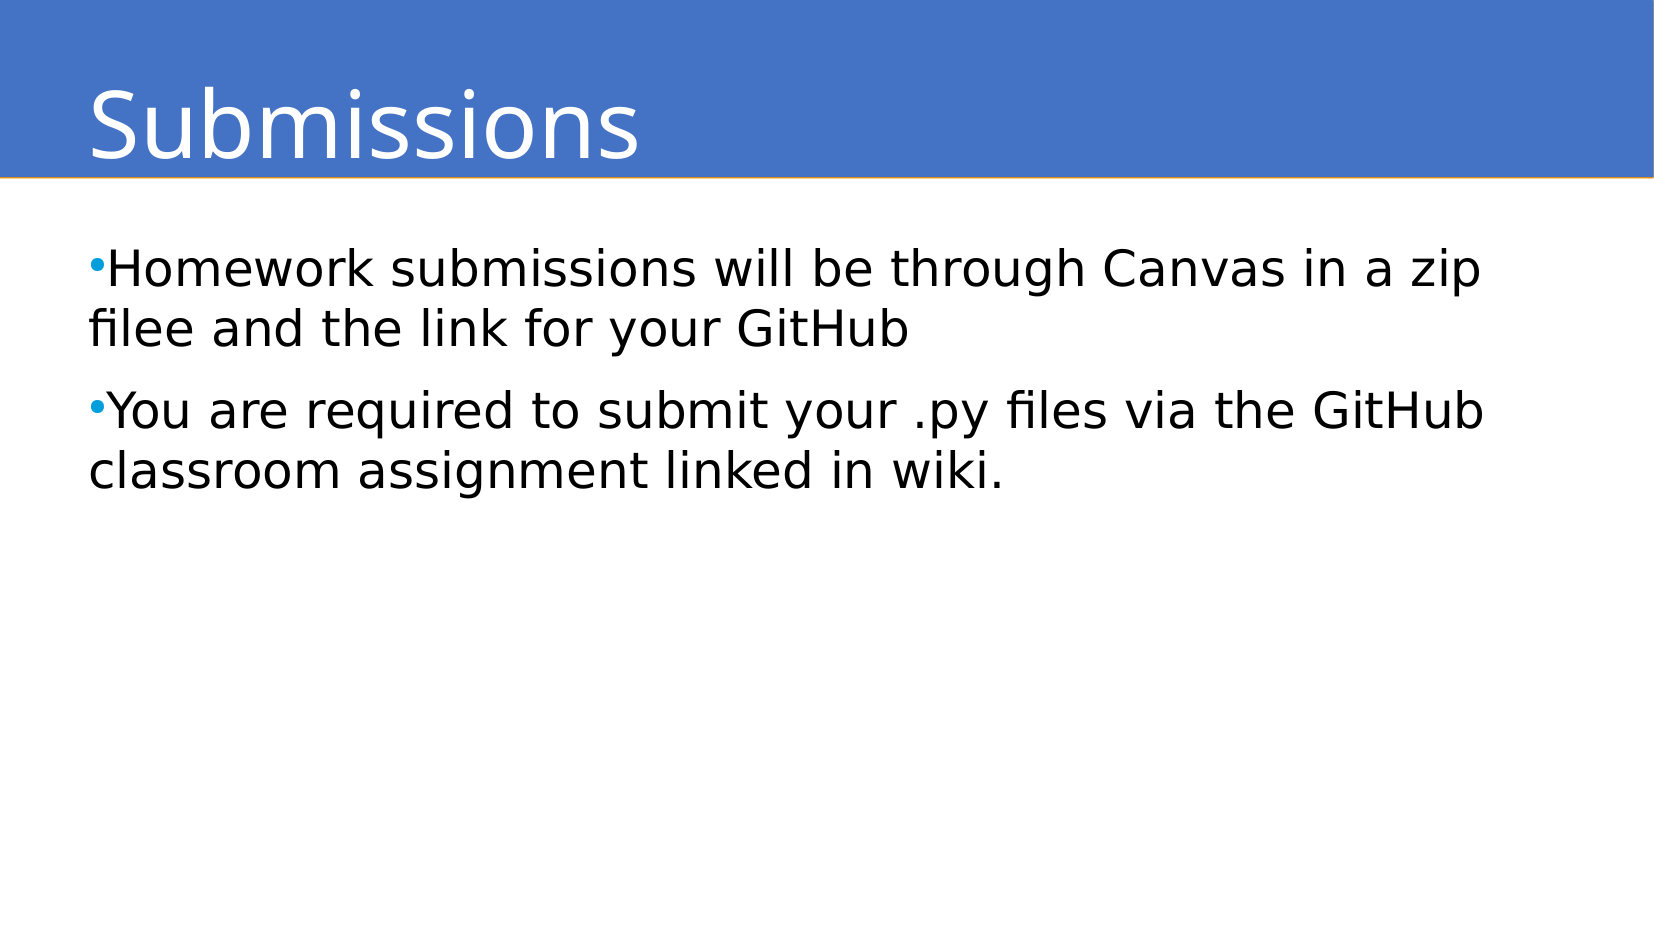

# Submissions
Homework submissions will be through Canvas in a zip filee and the link for your GitHub
You are required to submit your .py files via the GitHub classroom assignment linked in wiki.